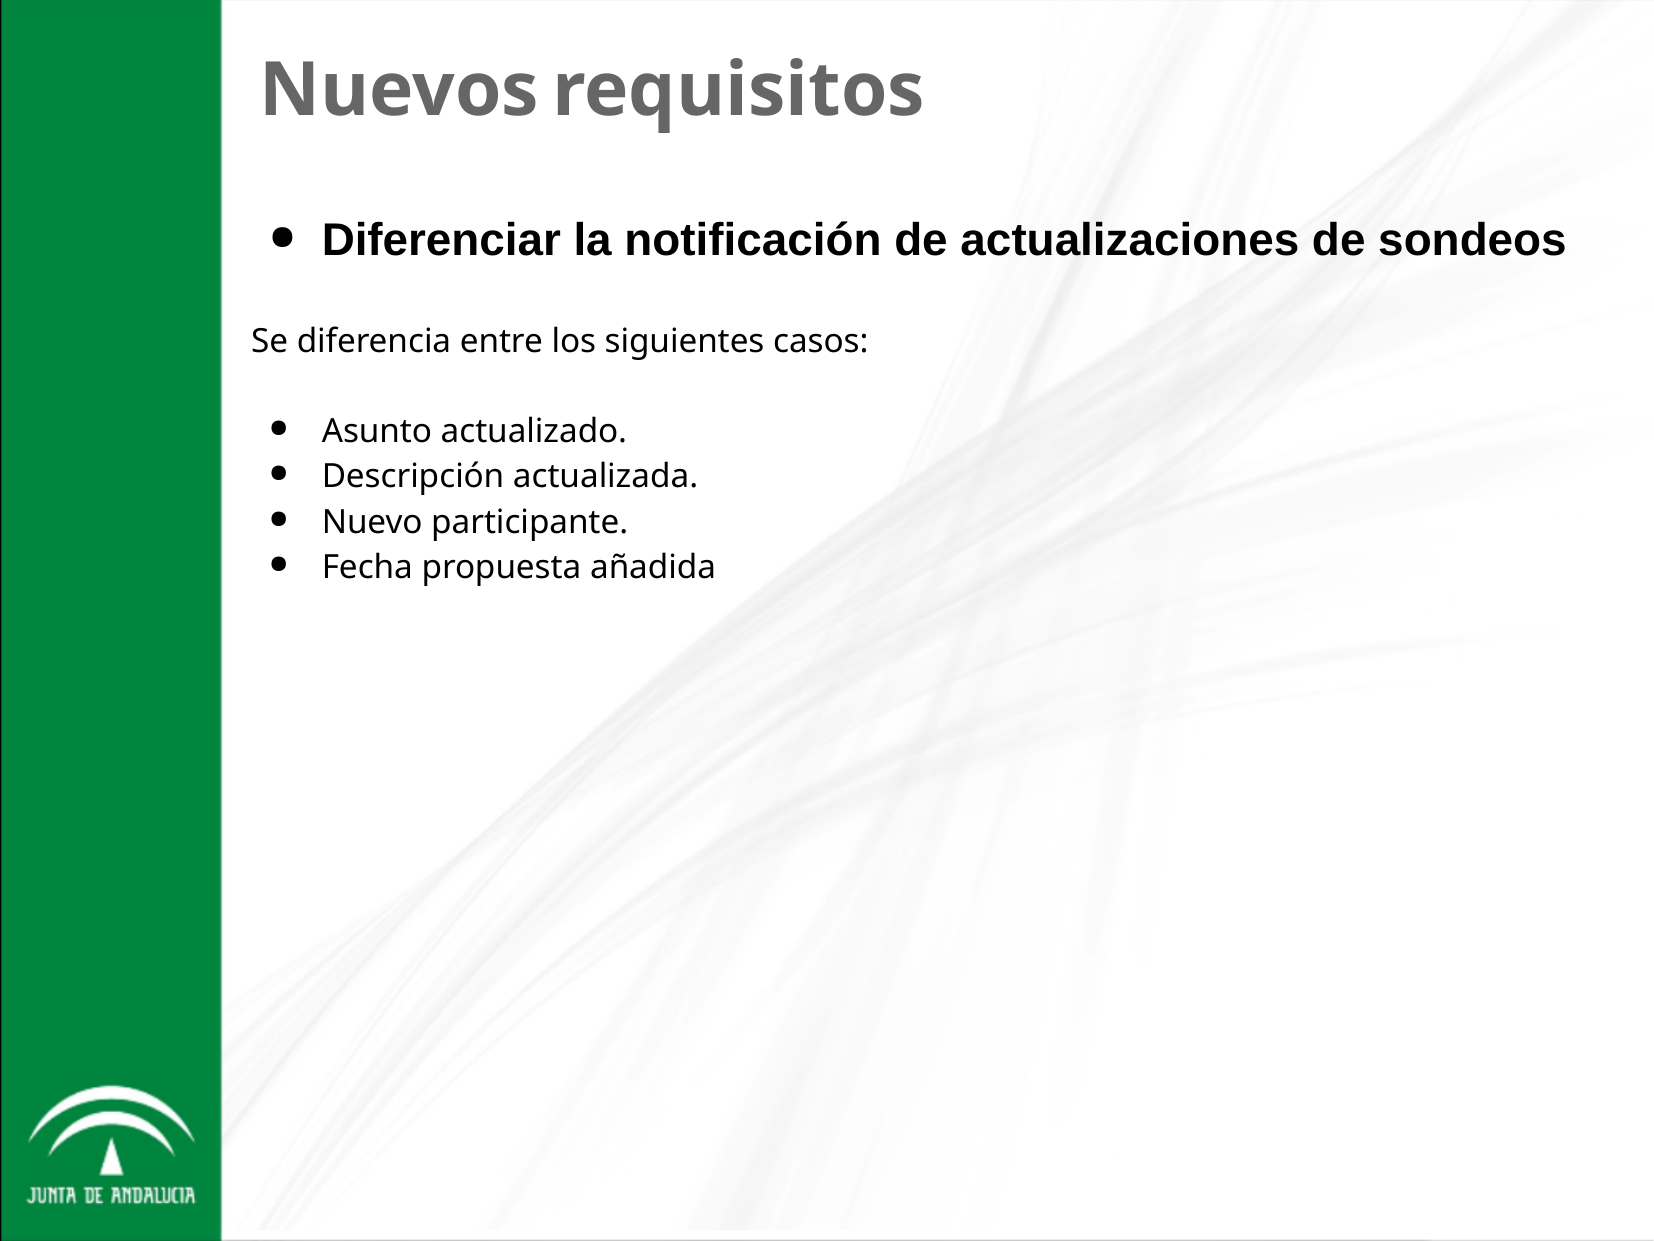

Nuevos requisitos
#
Diferenciar la notificación de actualizaciones de sondeos
Se diferencia entre los siguientes casos:
Asunto actualizado.
Descripción actualizada.
Nuevo participante.
Fecha propuesta añadida